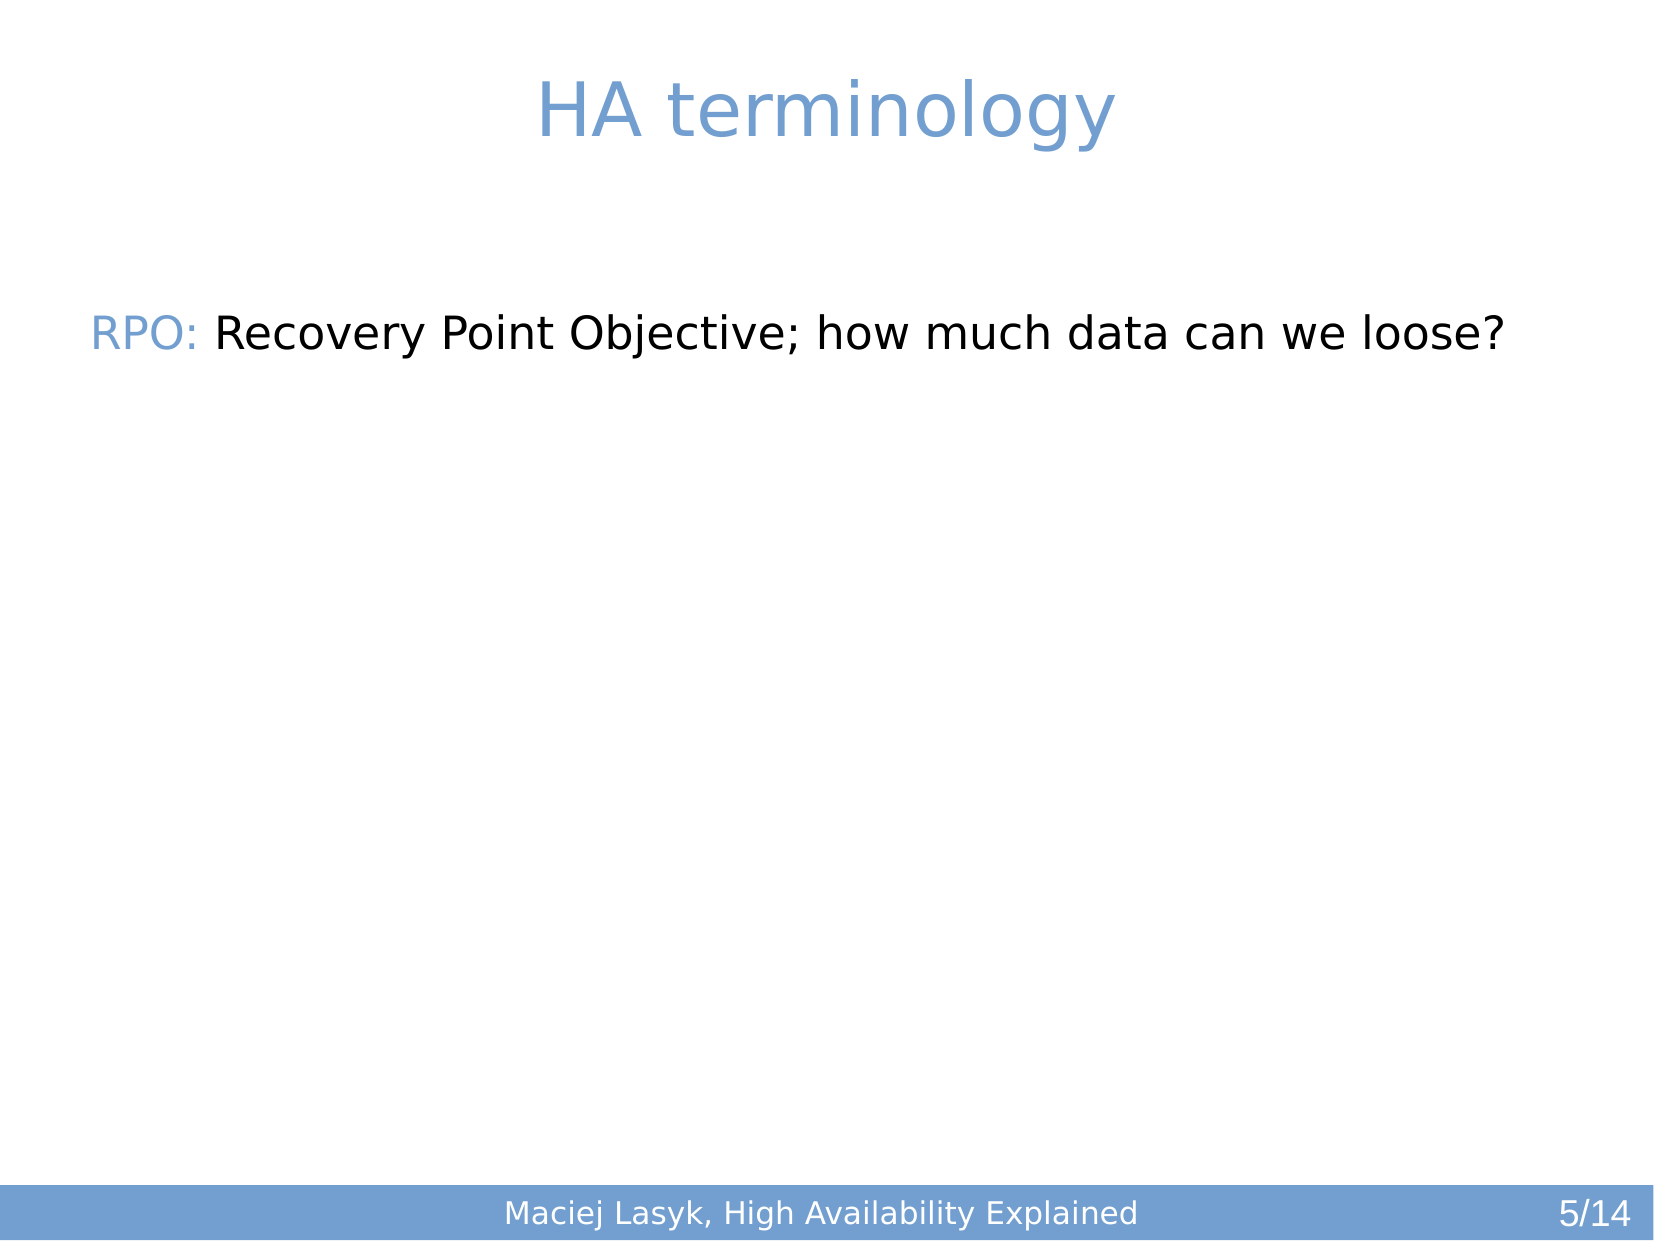

HA terminology
RPO: Recovery Point Objective; how much data can we loose?
 5/14
Maciej Lasyk, High Availability Explained